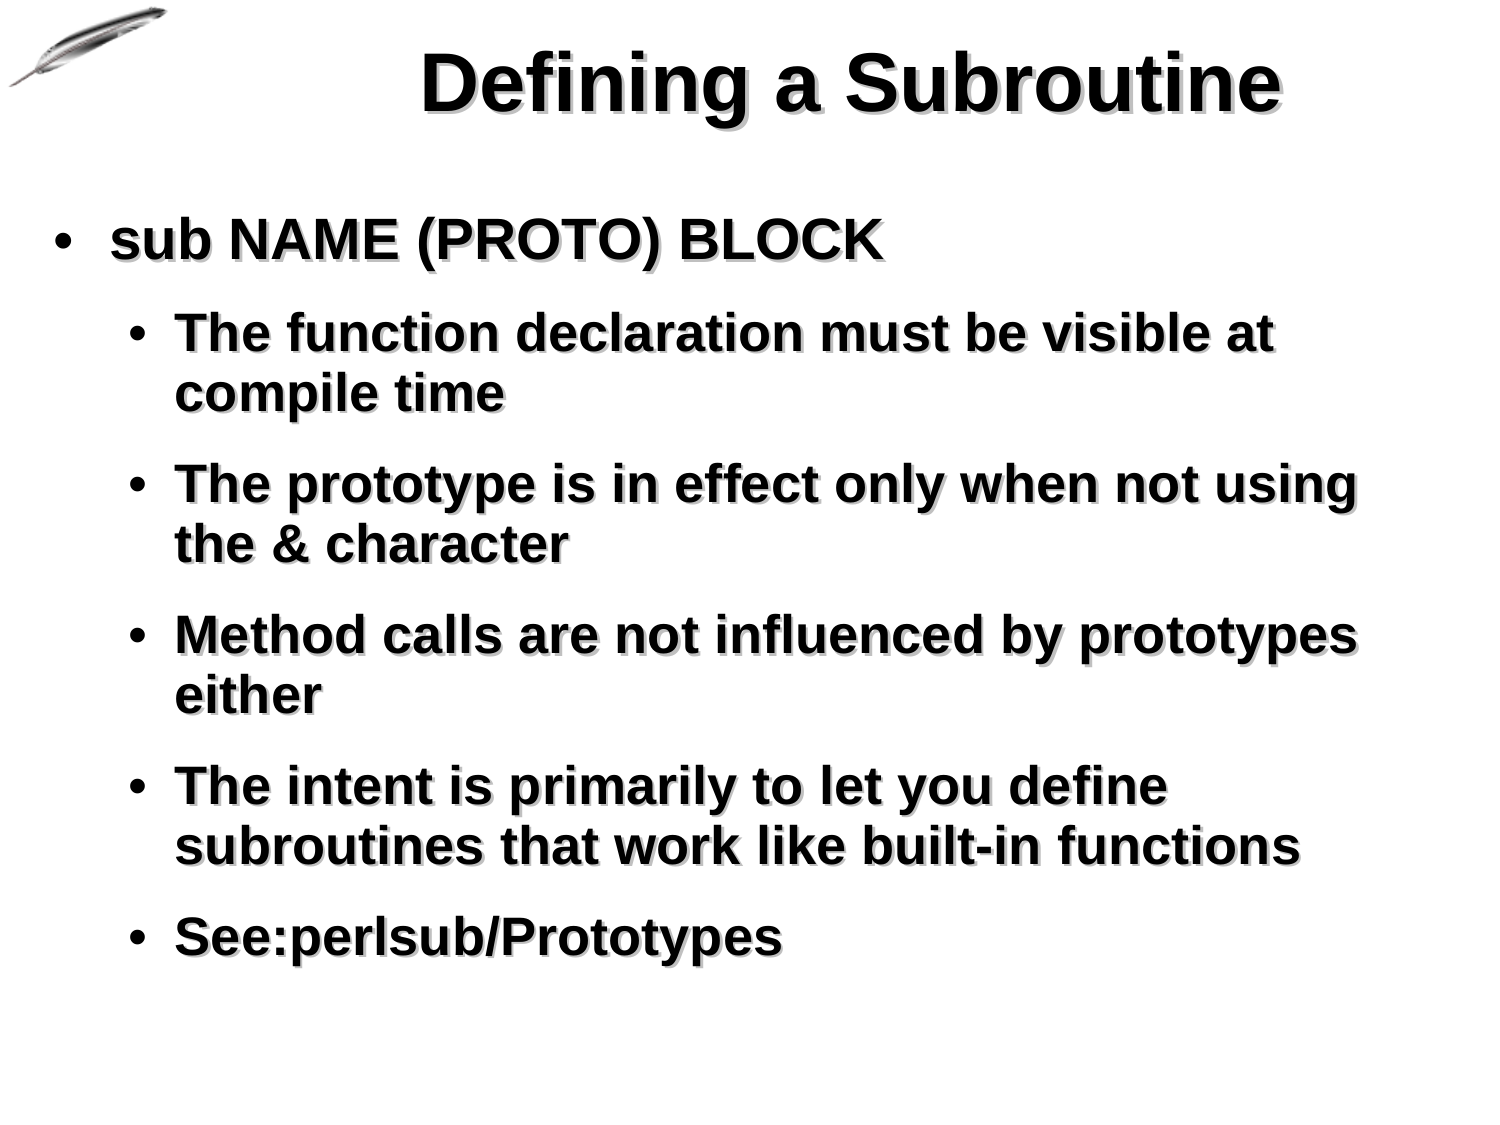

# Defining a Subroutine
sub NAME (PROTO) BLOCK
The function declaration must be visible at compile time
The prototype is in effect only when not using the & character
Method calls are not influenced by prototypes either
The intent is primarily to let you define subroutines that work like built-in functions
See:perlsub/Prototypes